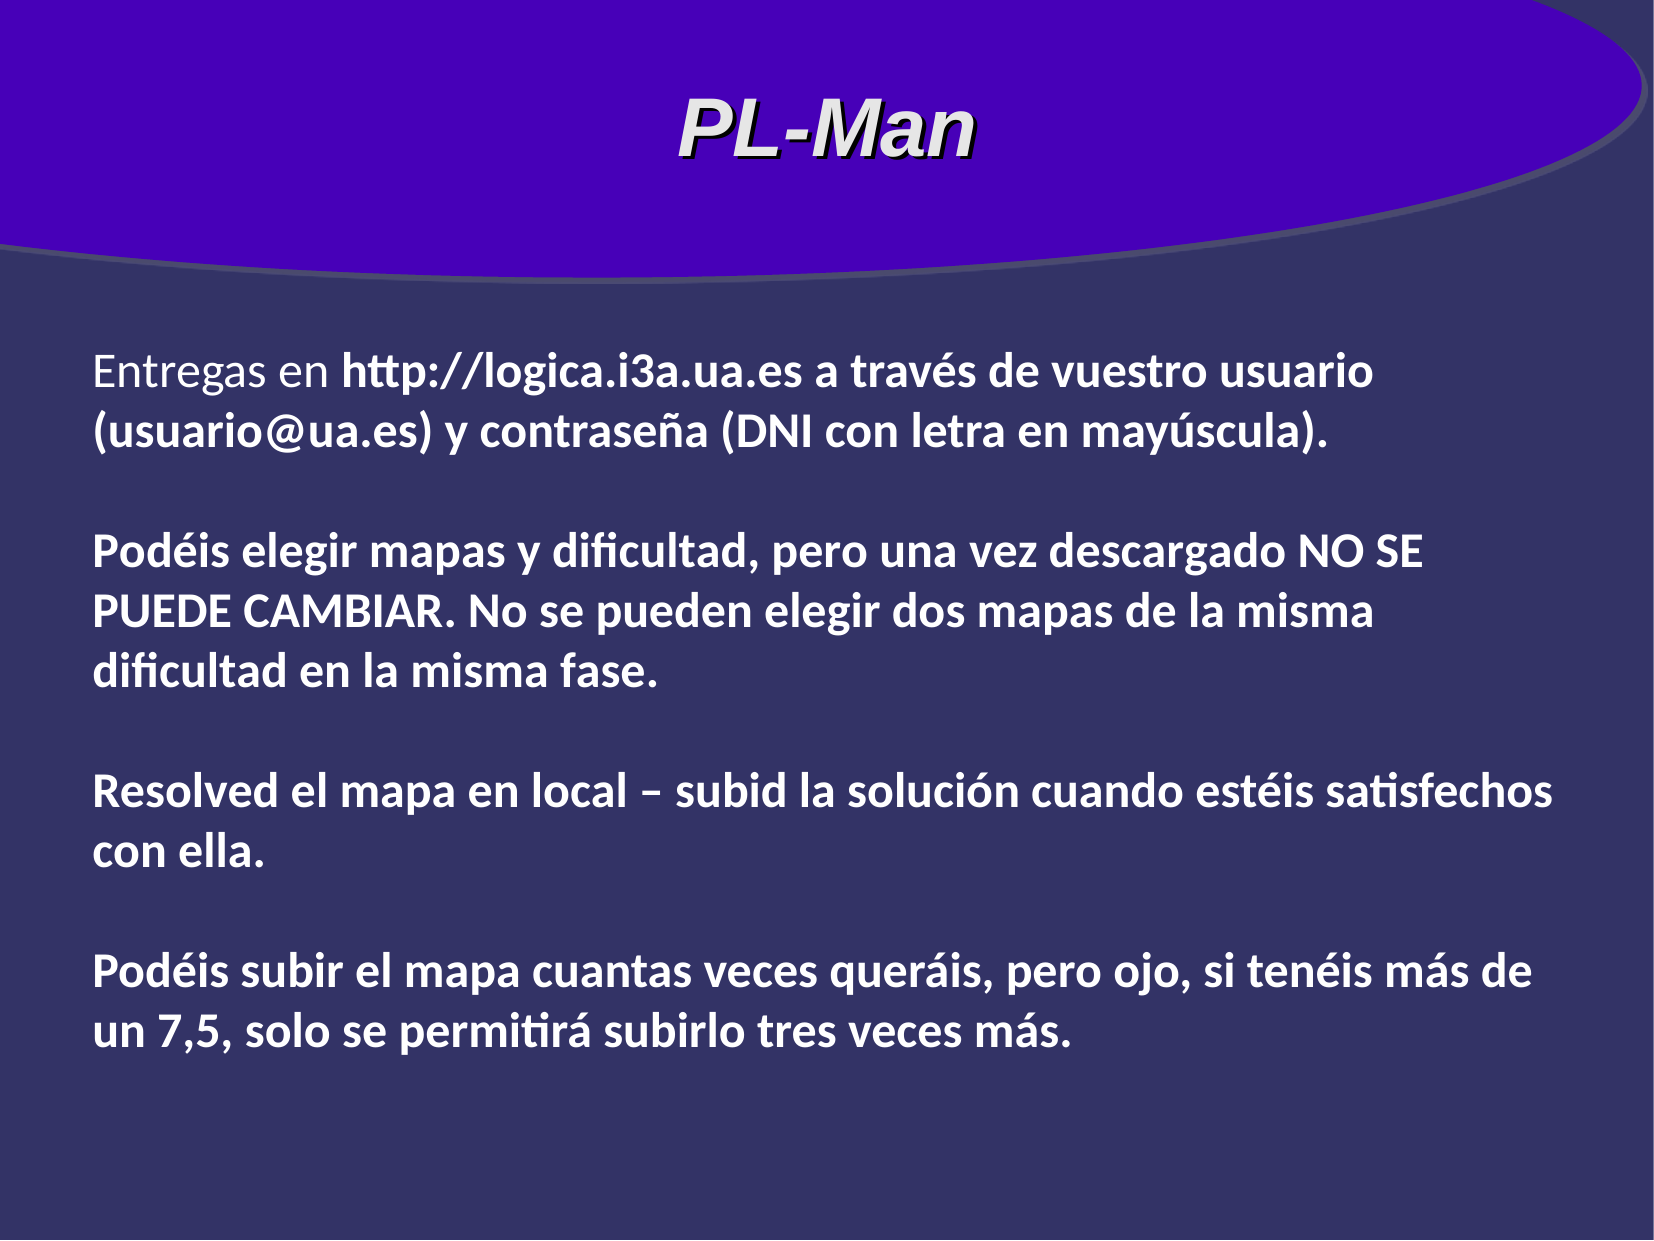

PL-Man
Entregas en http://logica.i3a.ua.es a través de vuestro usuario (usuario@ua.es) y contraseña (DNI con letra en mayúscula).
Podéis elegir mapas y dificultad, pero una vez descargado NO SE PUEDE CAMBIAR. No se pueden elegir dos mapas de la misma dificultad en la misma fase.
Resolved el mapa en local – subid la solución cuando estéis satisfechos con ella.
Podéis subir el mapa cuantas veces queráis, pero ojo, si tenéis más de un 7,5, solo se permitirá subirlo tres veces más.